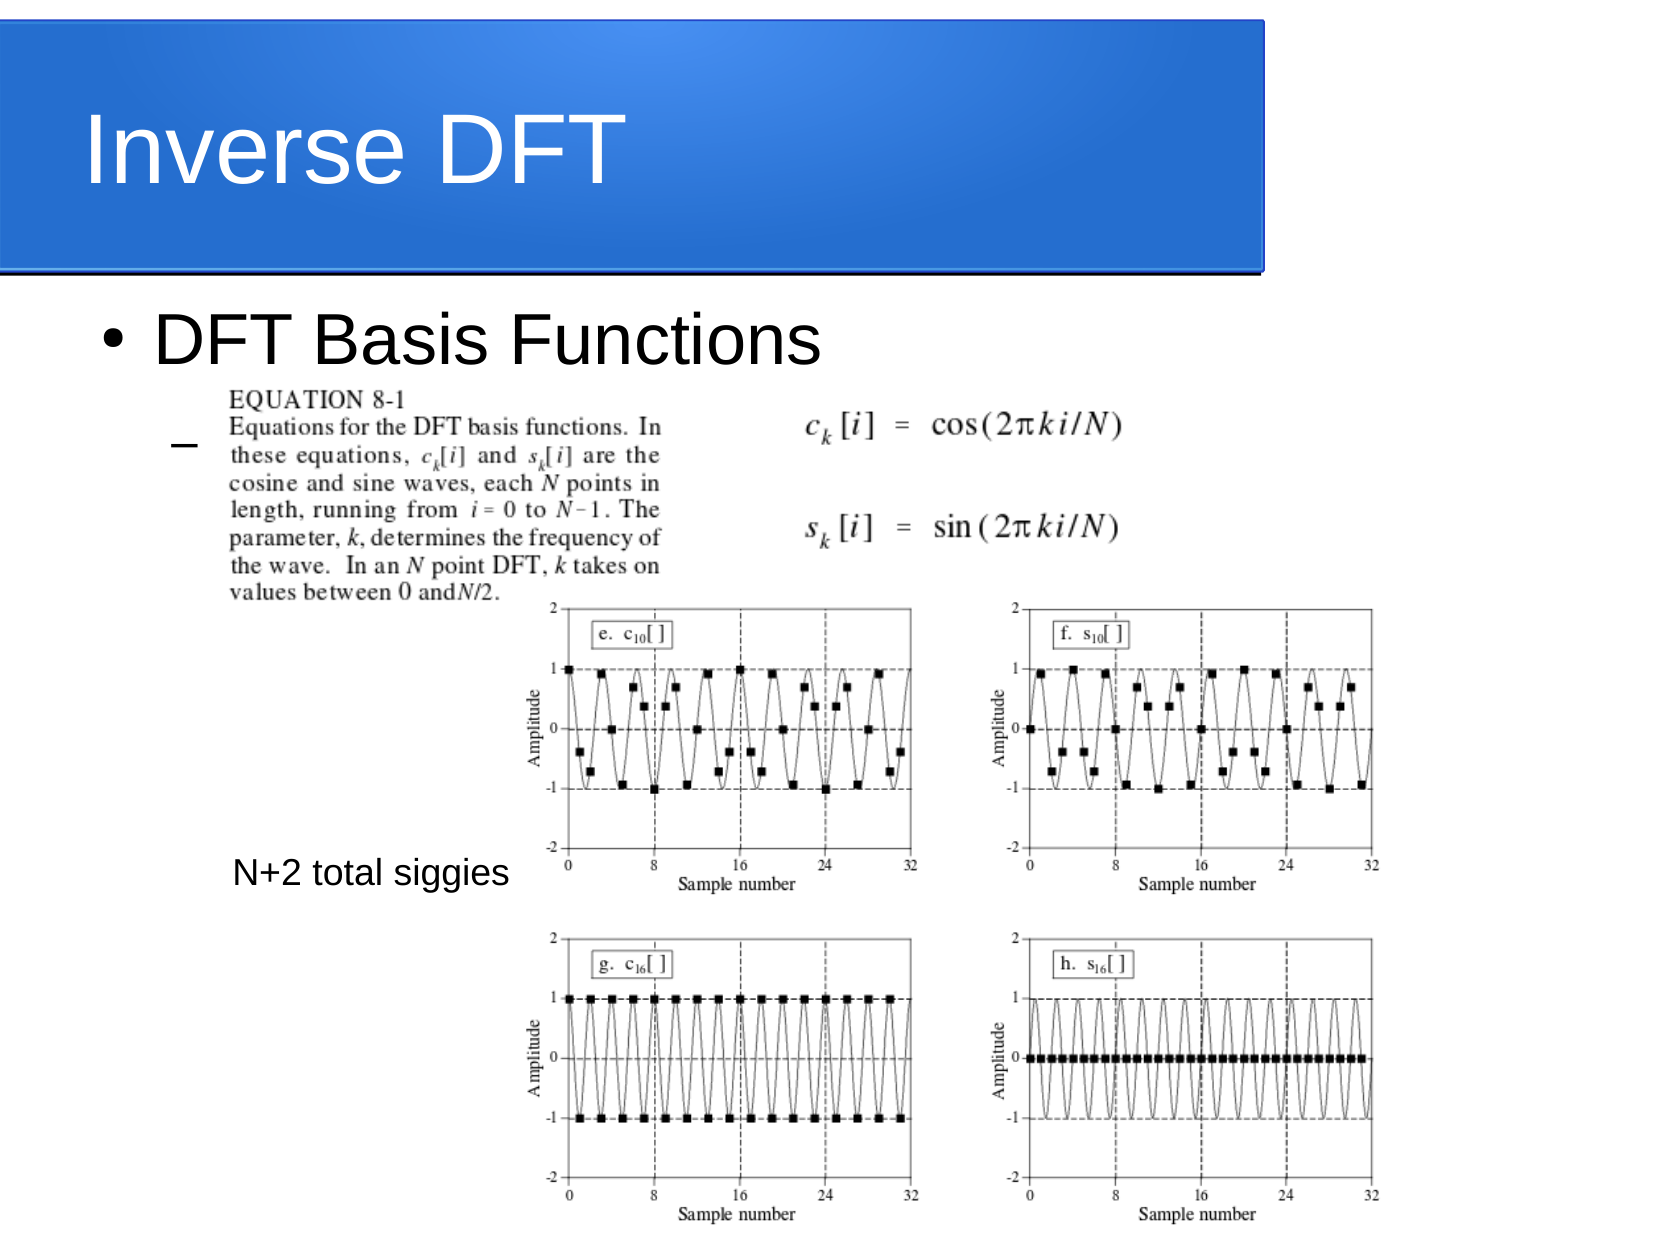

# Inverse DFT
DFT Basis Functions
N+2 total siggies